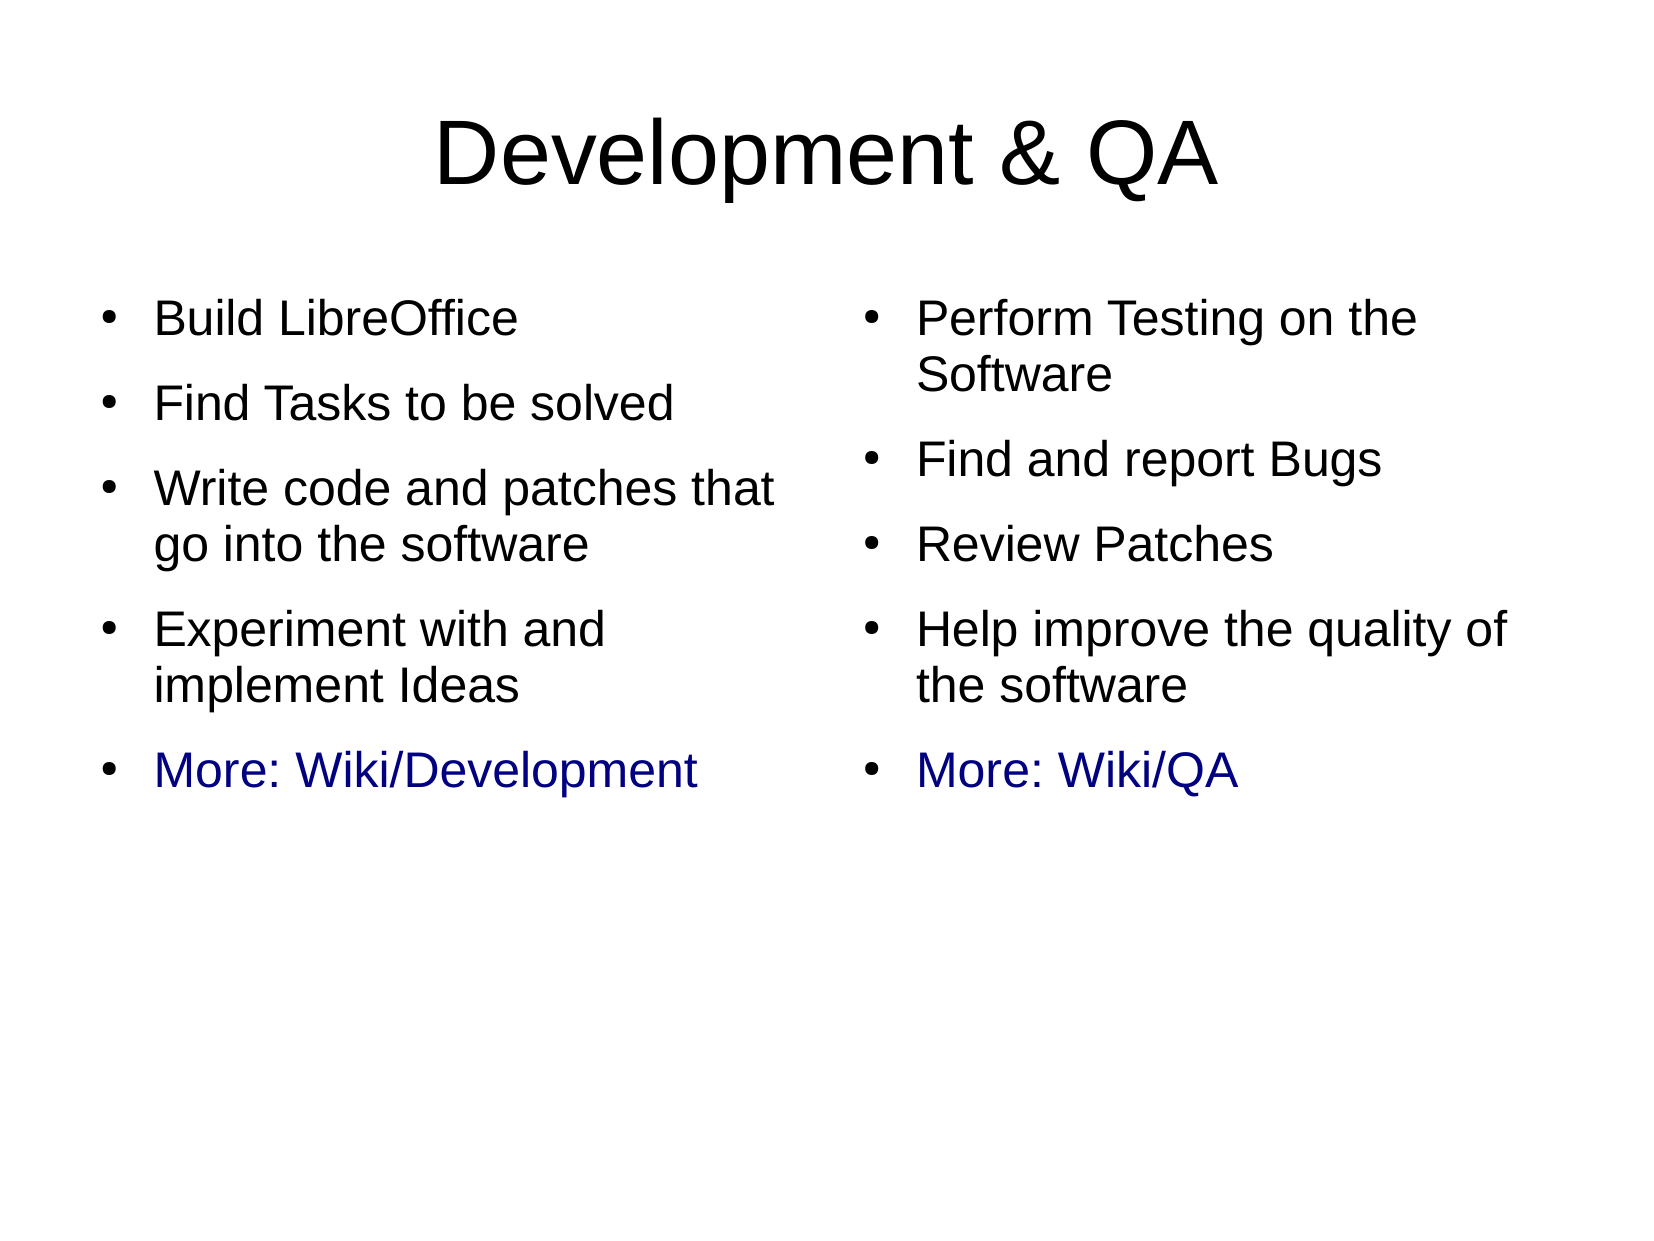

# Development & QA
Build LibreOffice
Find Tasks to be solved
Write code and patches that go into the software
Experiment with and implement Ideas
More: Wiki/Development
Perform Testing on the Software
Find and report Bugs
Review Patches
Help improve the quality of the software
More: Wiki/QA